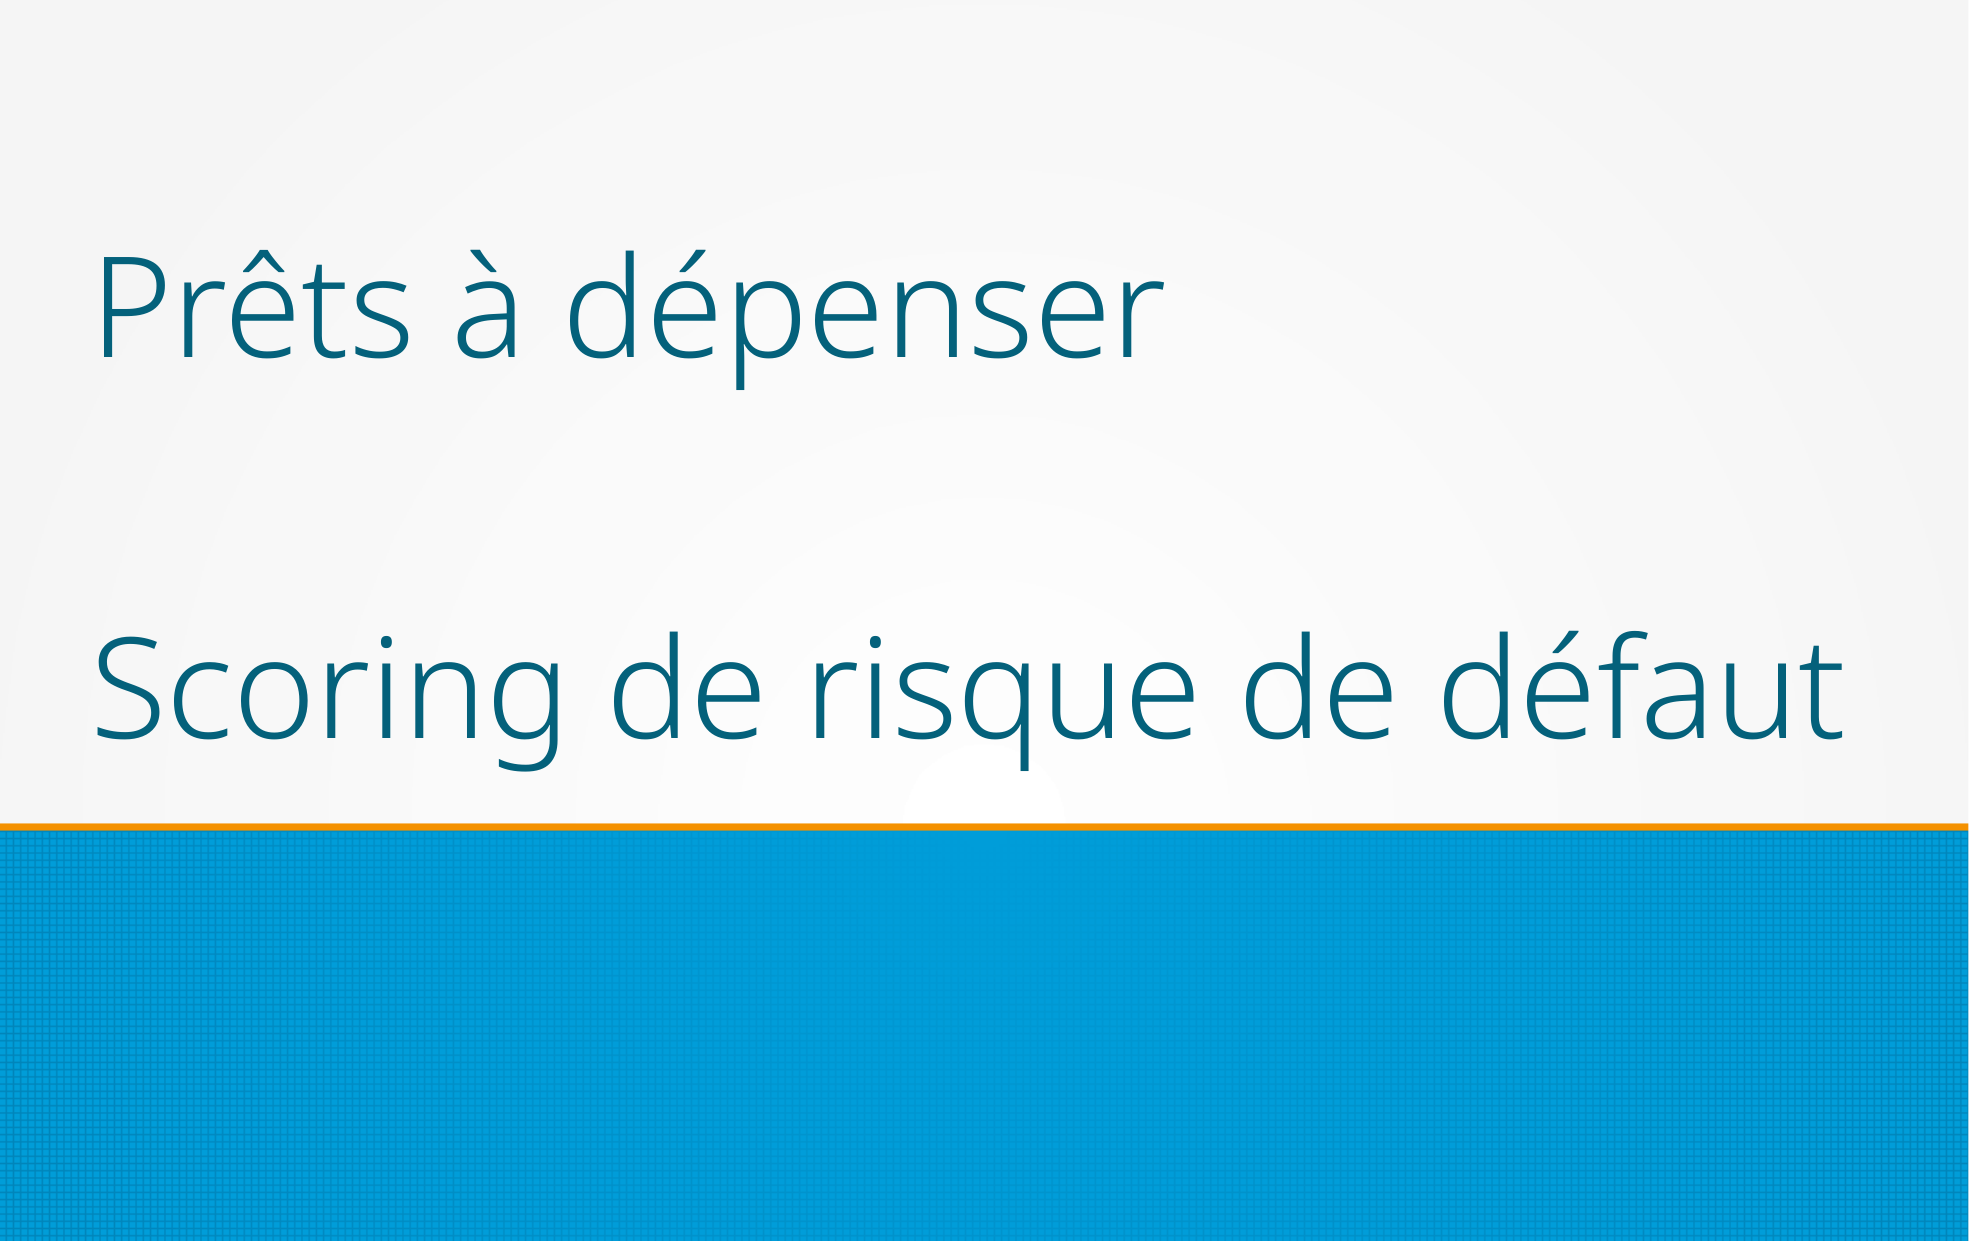

# Prêts à dépenser Scoring de risque de défaut